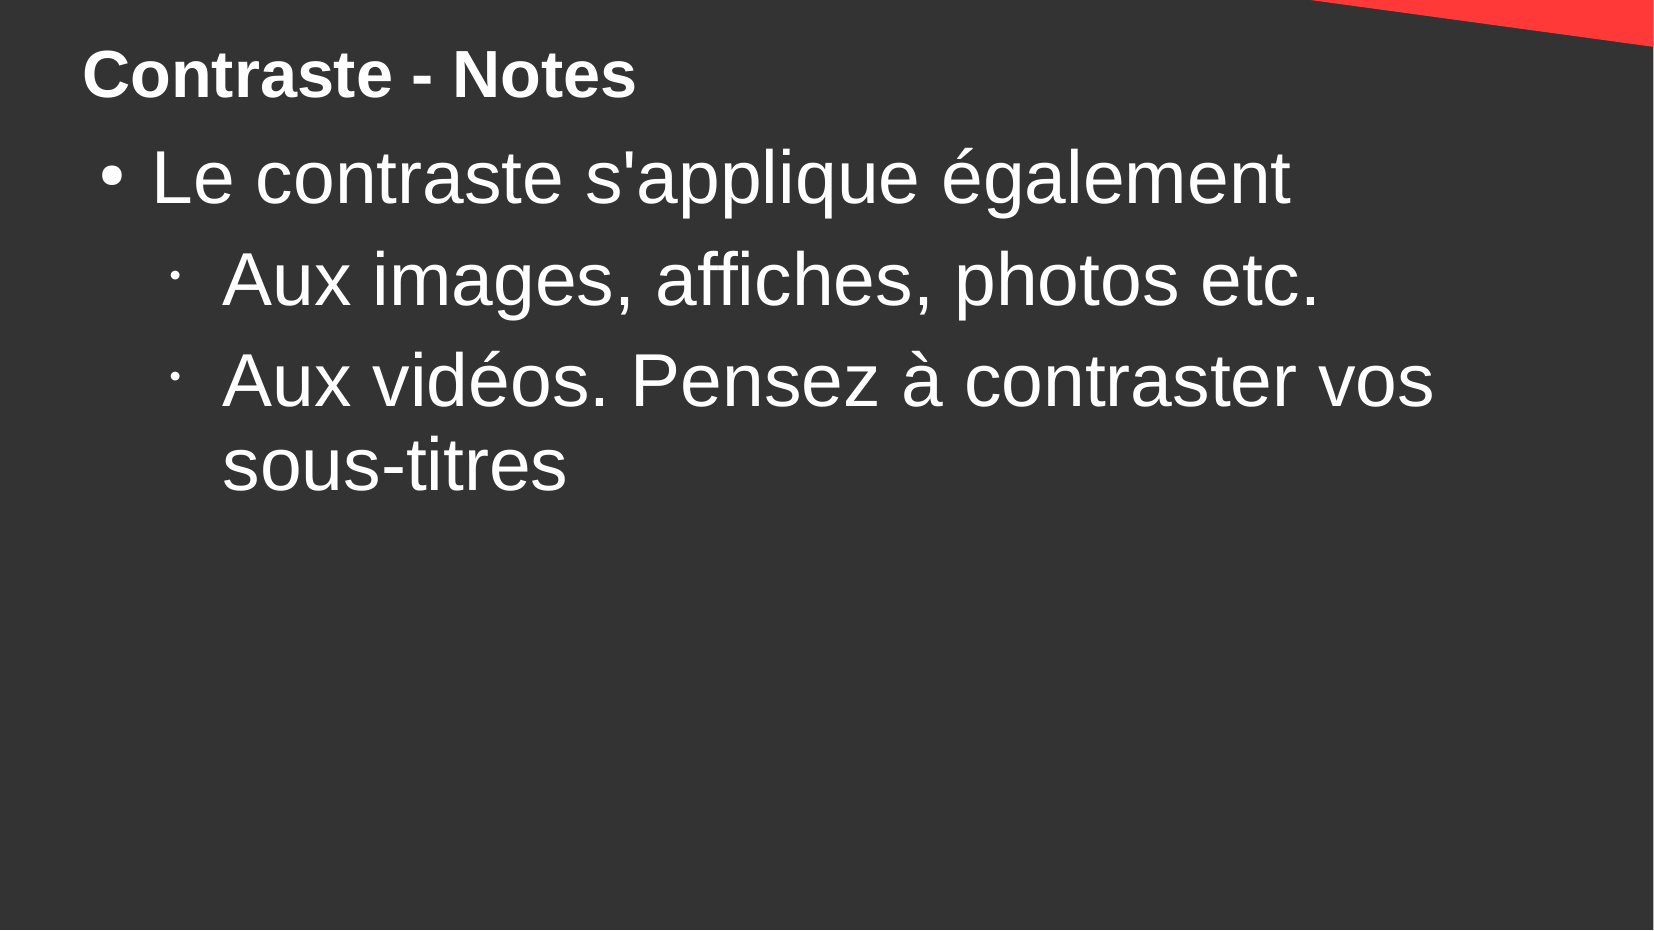

# Contraste - Notes
Le contraste s'applique également
Aux images, affiches, photos etc.
Aux vidéos. Pensez à contraster vos sous-titres